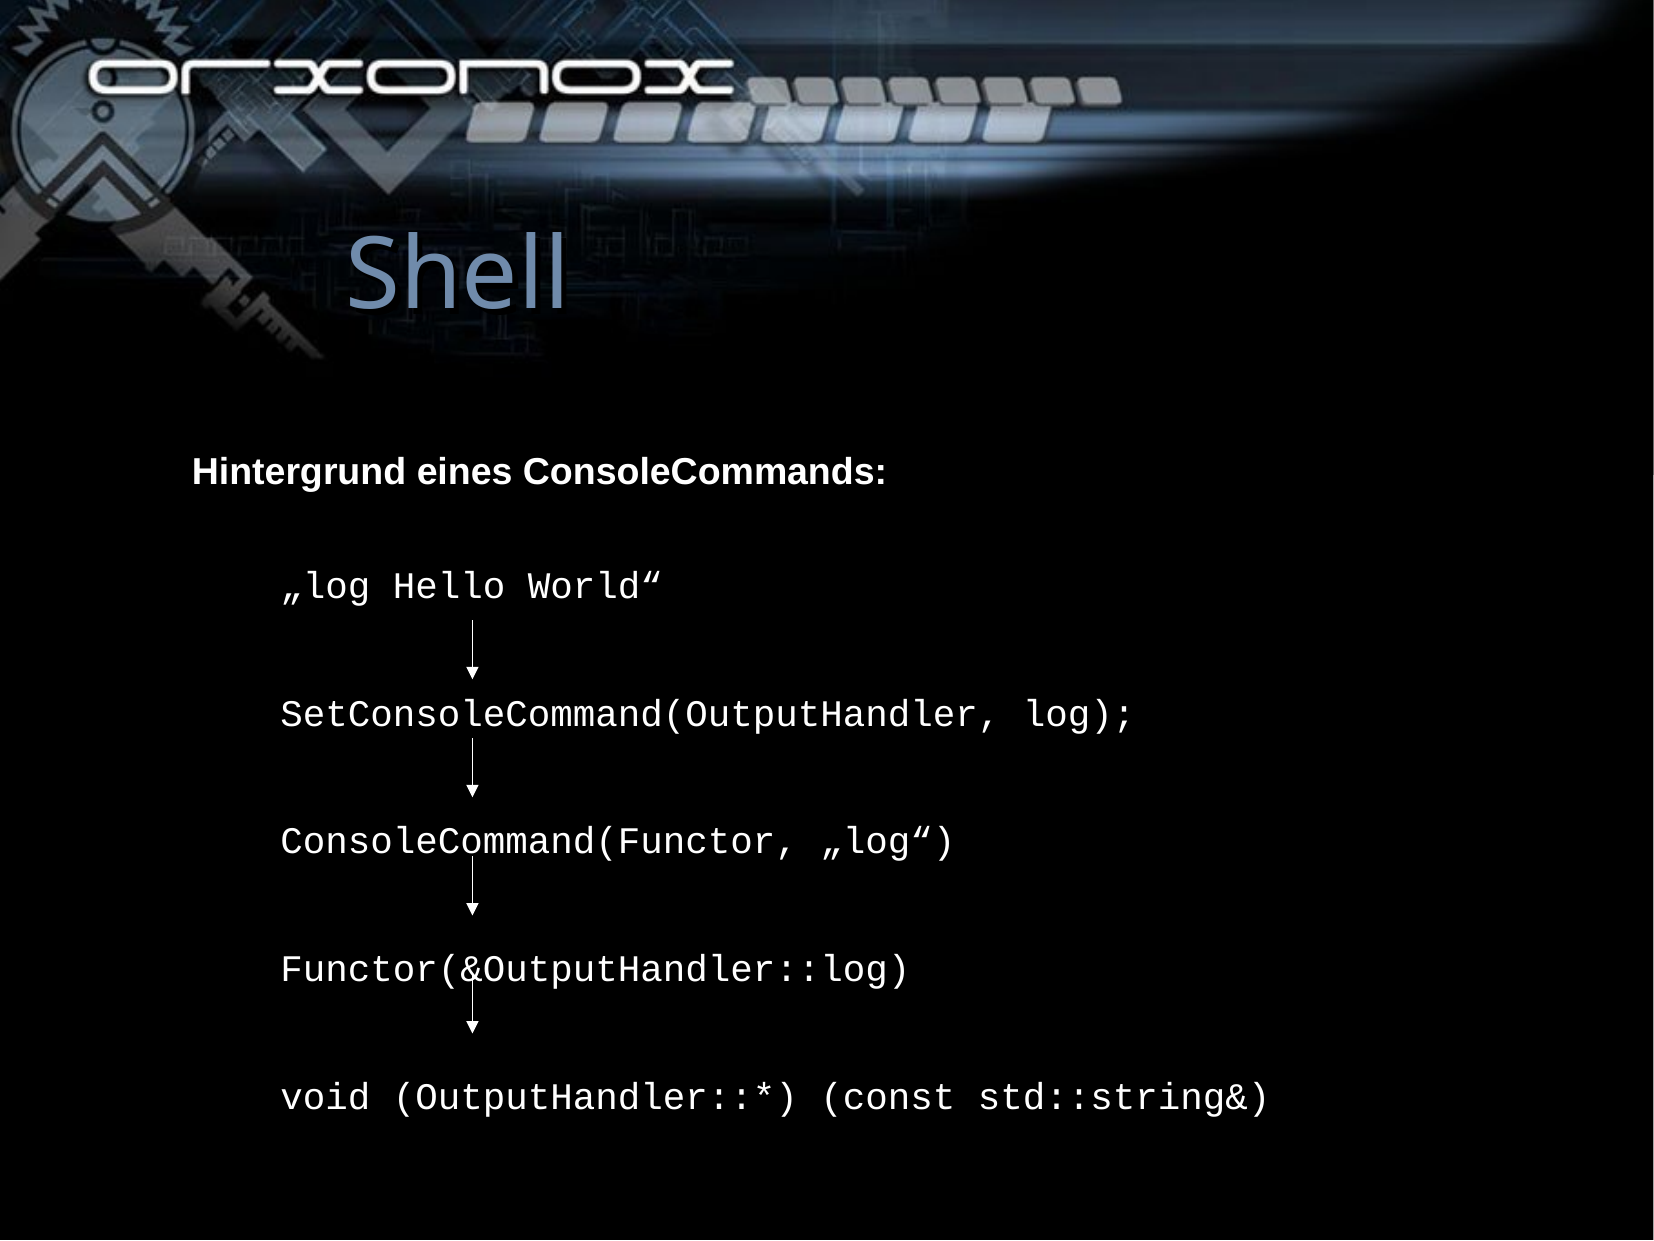

Shell
Hintergrund eines ConsoleCommands:
„log Hello World“
SetConsoleCommand(OutputHandler, log);
ConsoleCommand(Functor, „log“)
Functor(&OutputHandler::log)
void (OutputHandler::*) (const std::string&)